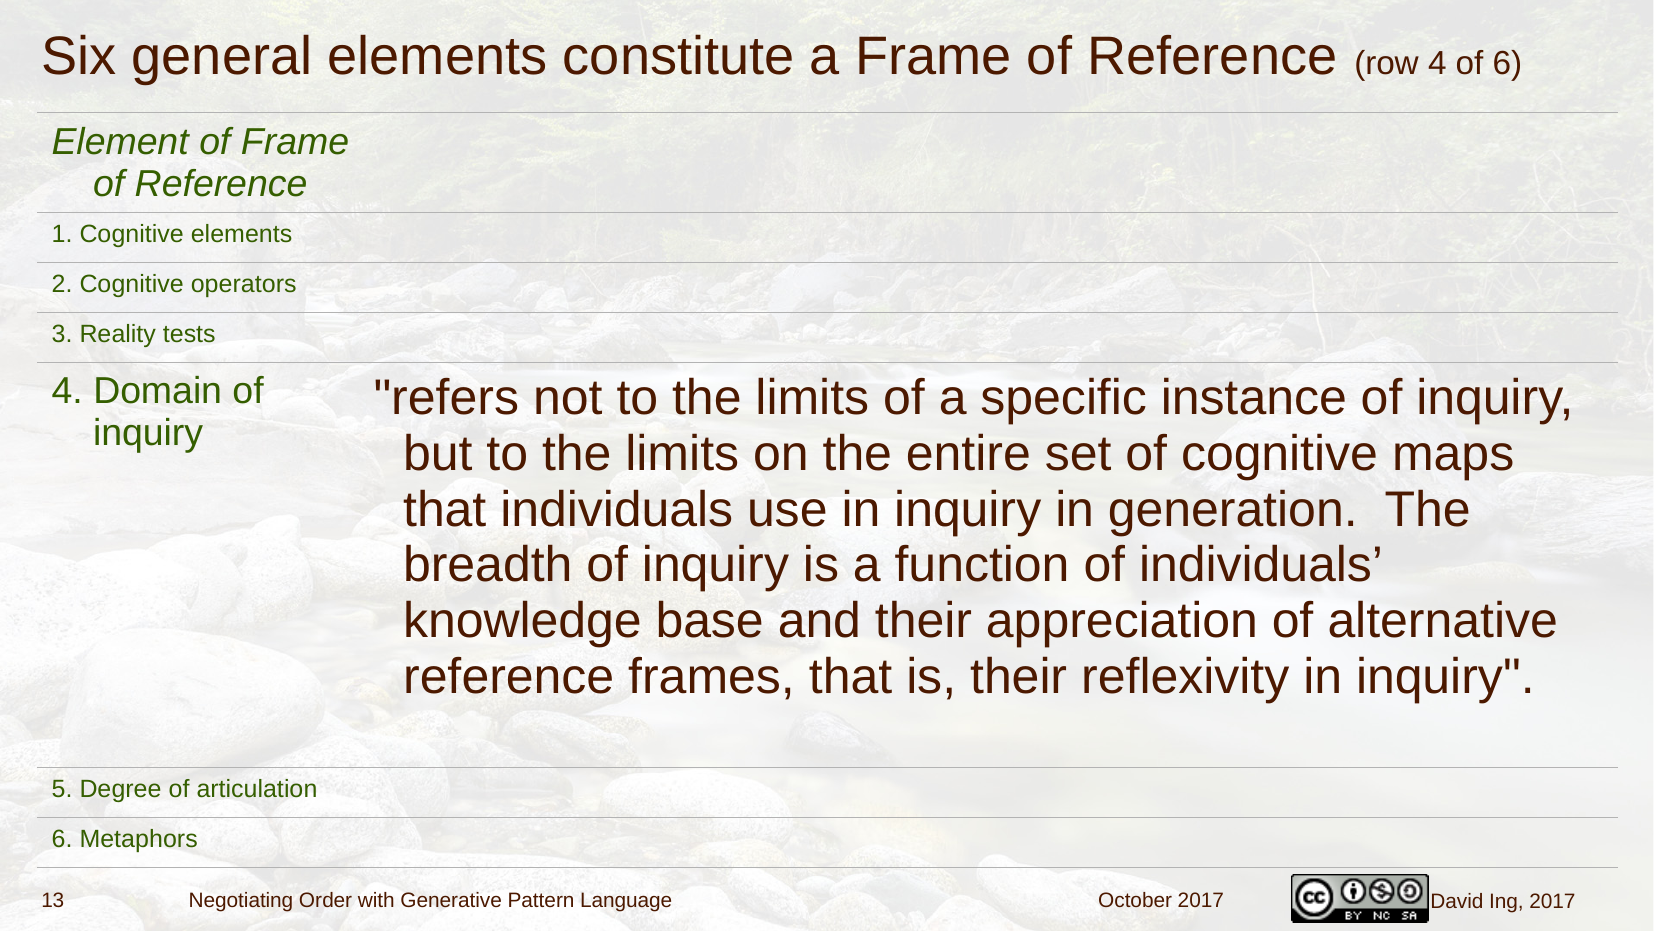

# Six general elements constitute a Frame of Reference (row 4 of 6)
| Element of Frame of Reference | |
| --- | --- |
| 1. Cognitive elements | |
| 2. Cognitive operators | |
| 3. Reality tests | |
| 4. Domain of inquiry | "refers not to the limits of a specific instance of inquiry, but to the limits on the entire set of cognitive maps that individuals use in inquiry in generation. The breadth of inquiry is a function of individuals’ knowledge base and their appreciation of alternative reference frames, that is, their reflexivity in inquiry". |
| 5. Degree of articulation | |
| 6. Metaphors | |
Negotiating Order with Generative Pattern Language
October 2017
13